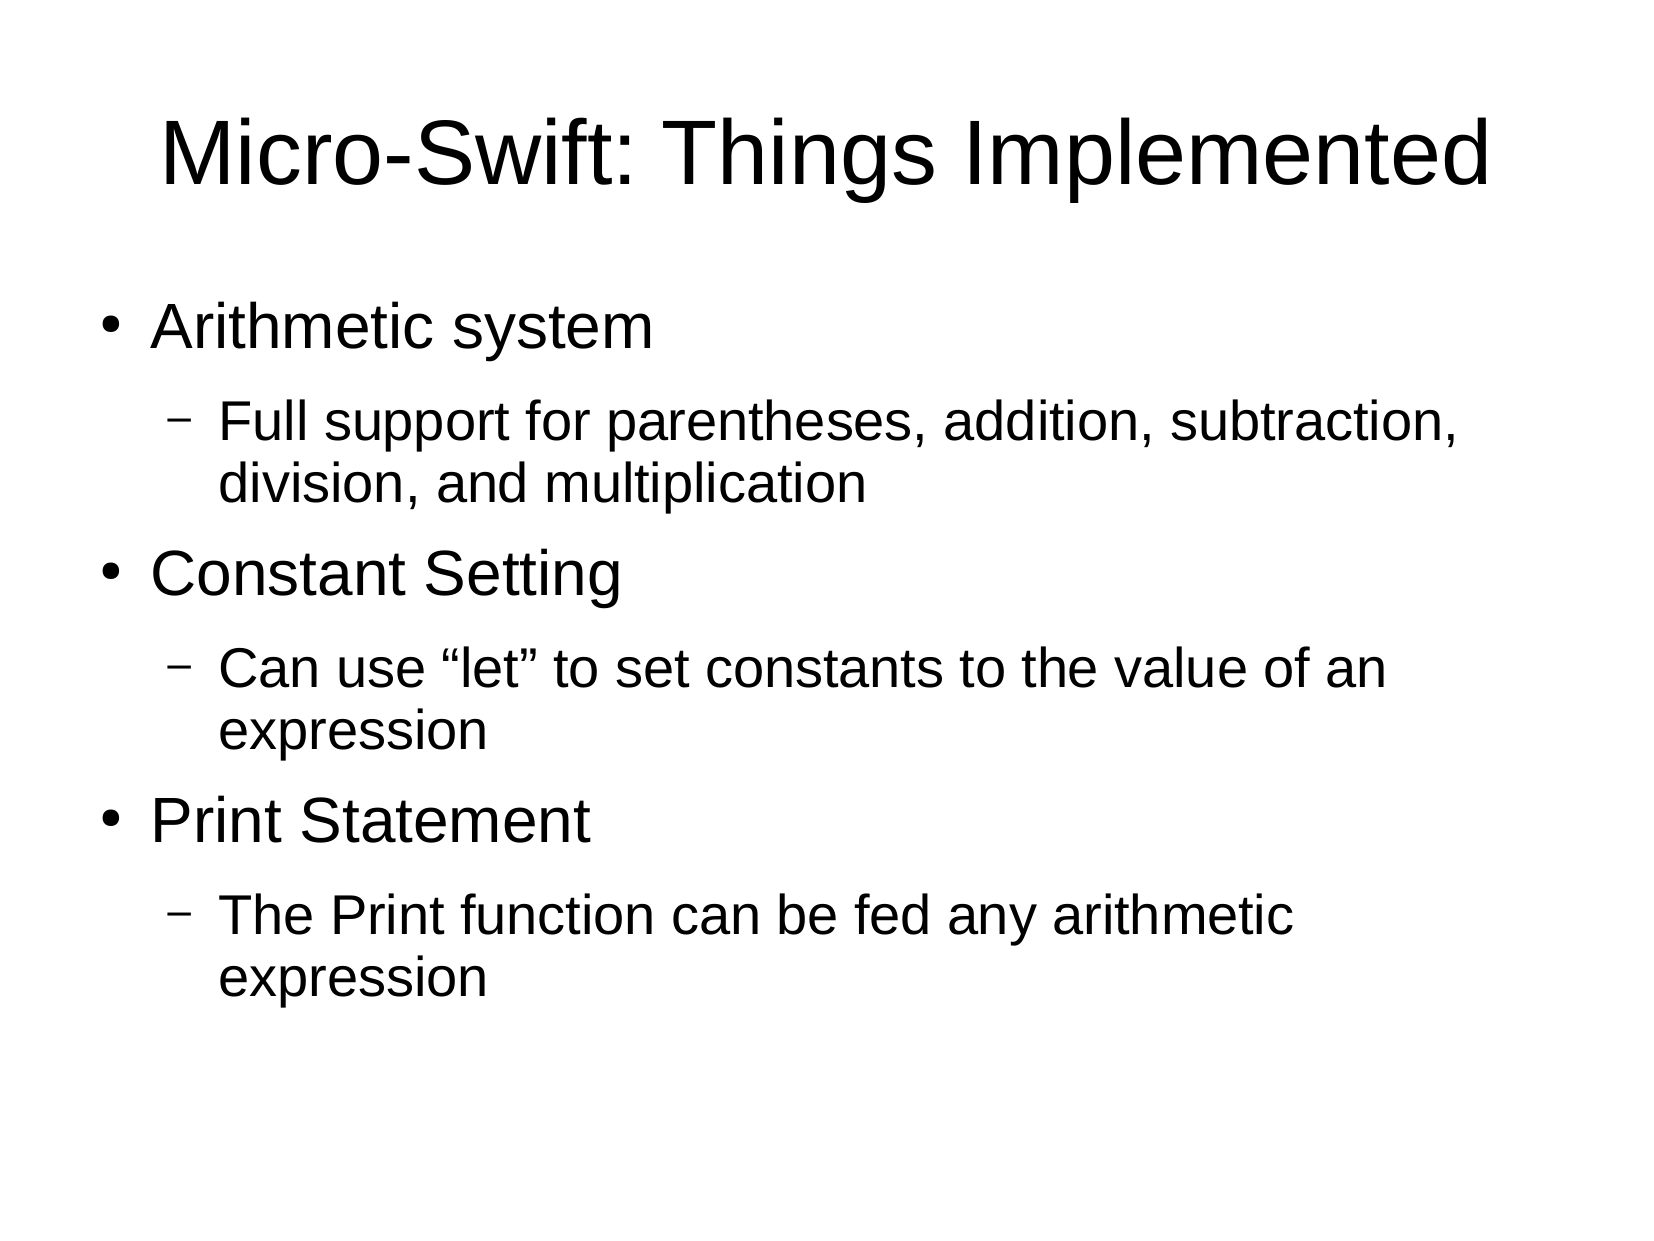

# Micro-Swift: Things Implemented
Arithmetic system
Full support for parentheses, addition, subtraction, division, and multiplication
Constant Setting
Can use “let” to set constants to the value of an expression
Print Statement
The Print function can be fed any arithmetic expression